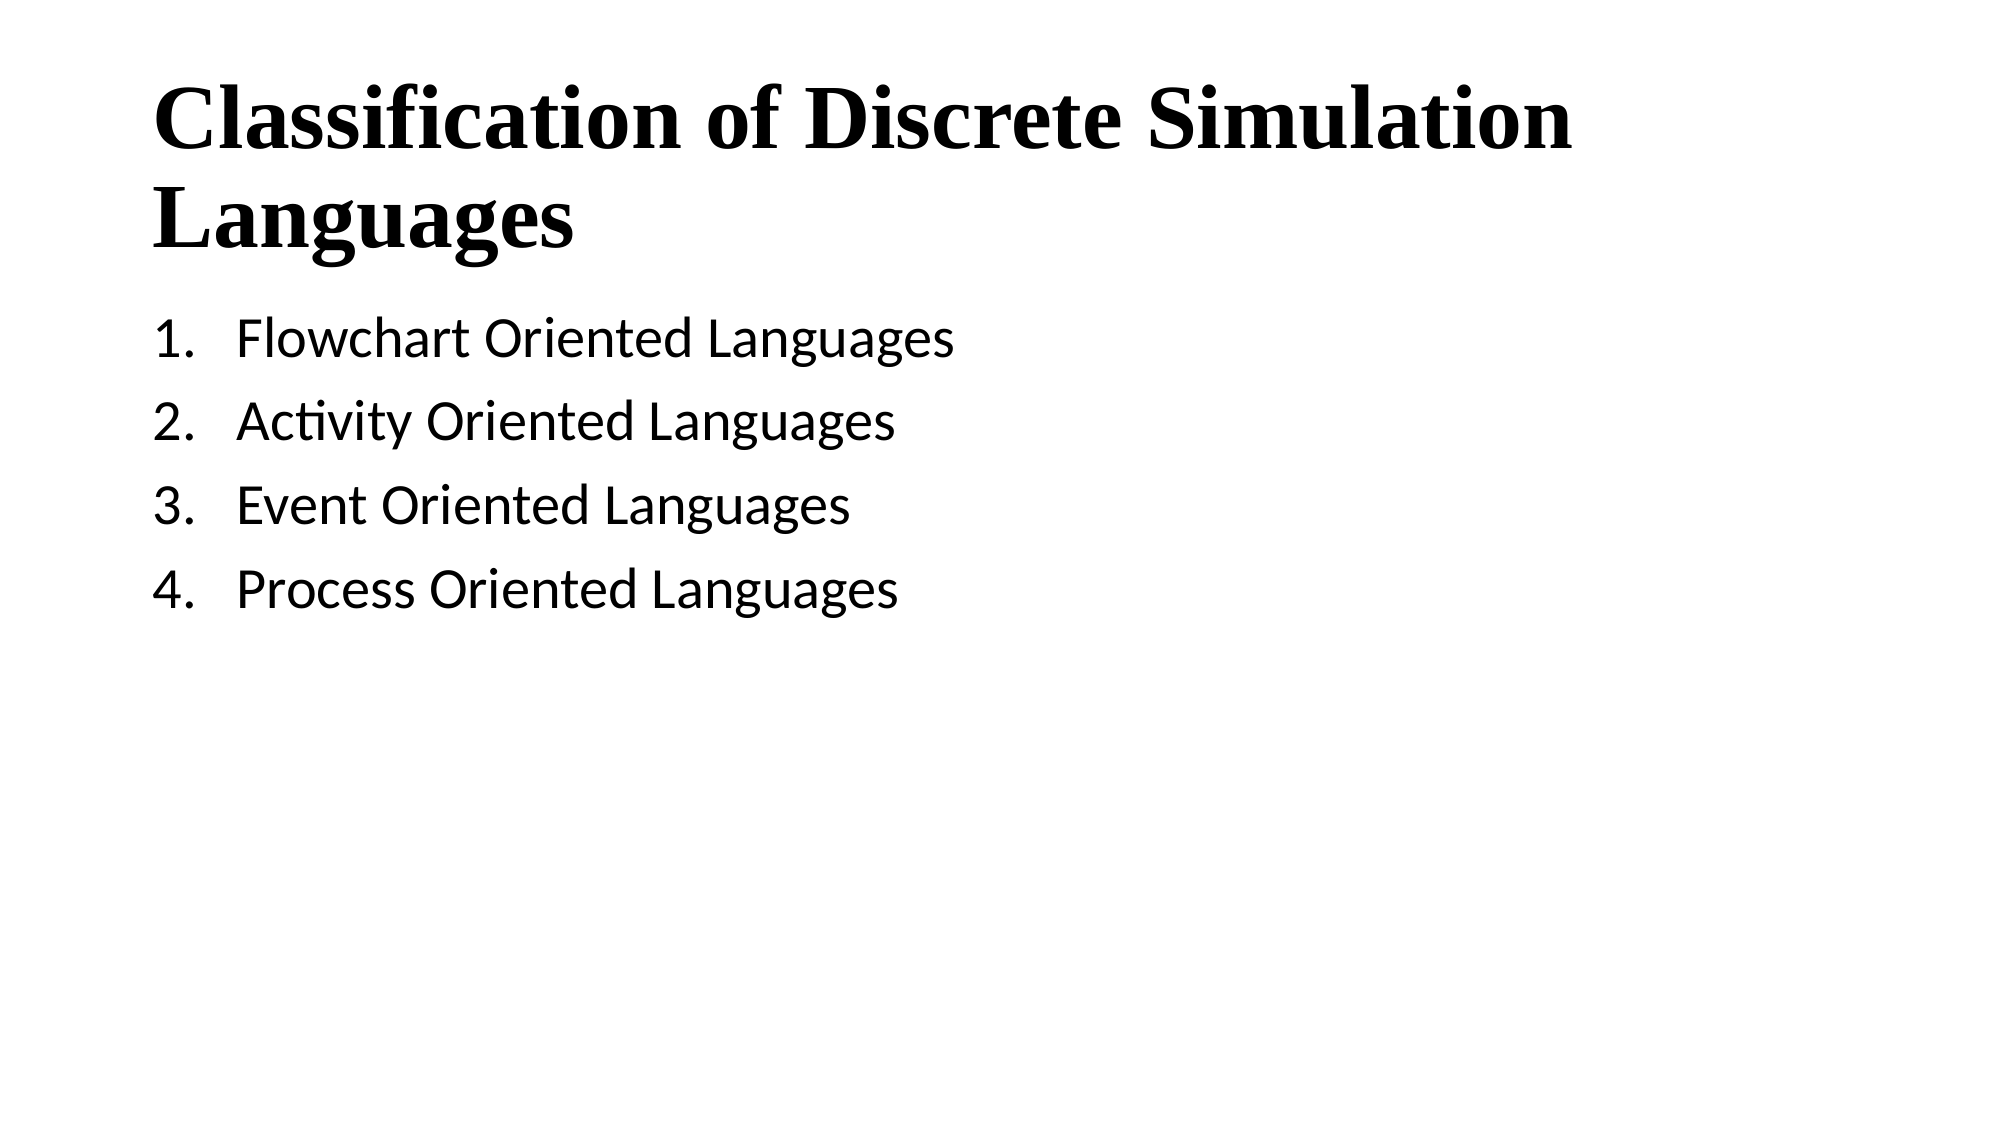

# Classification of Discrete Simulation Languages
Flowchart Oriented Languages
Activity Oriented Languages
Event Oriented Languages
Process Oriented Languages